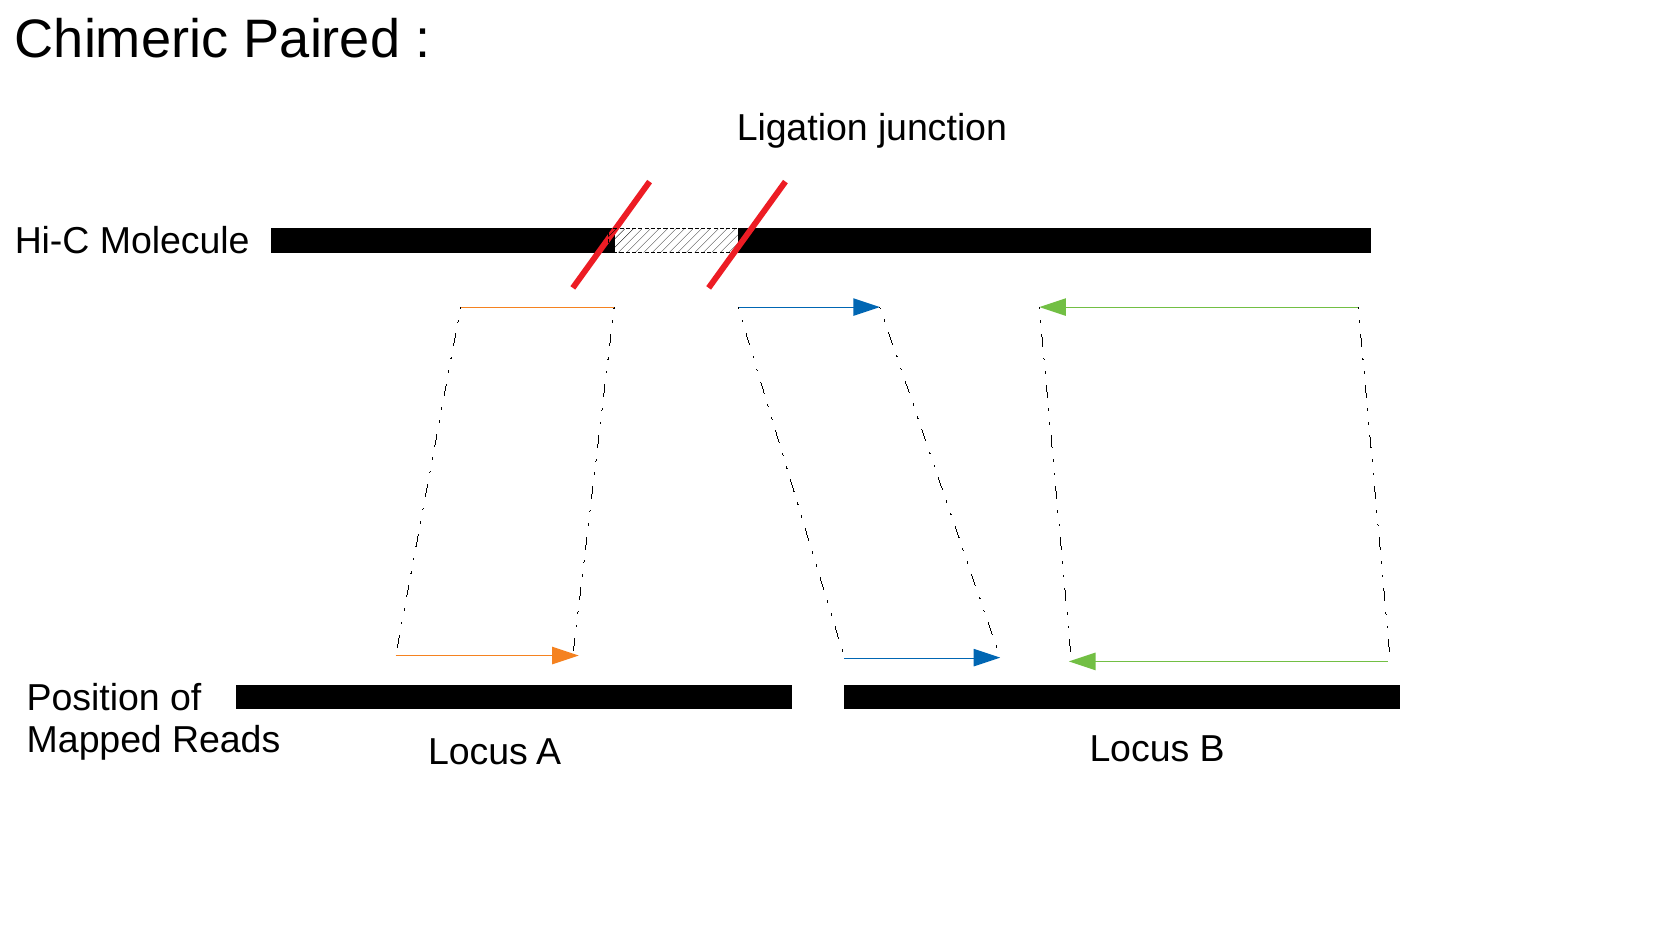

Chimeric Paired :
Ligation junction
Hi-C Molecule
Position of Mapped Reads
Locus B
Locus A